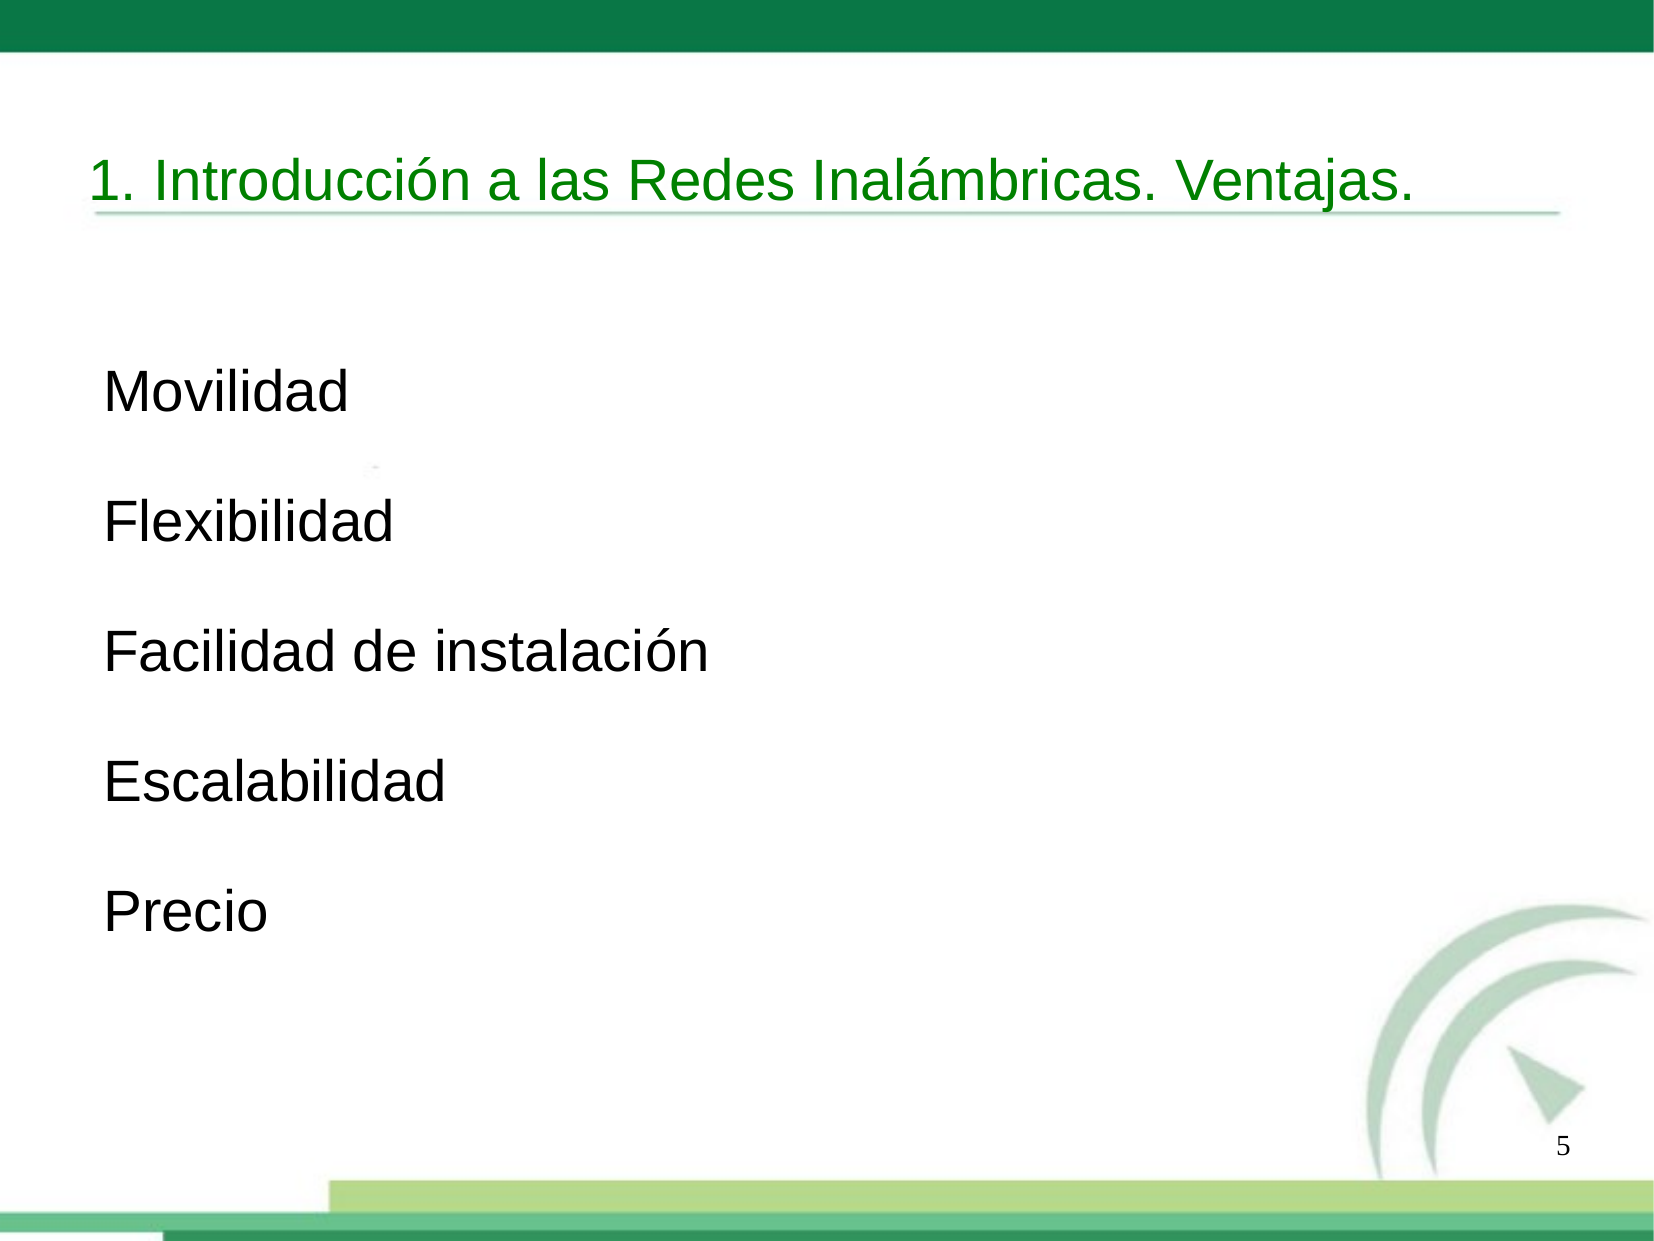

1. Introducción a las Redes Inalámbricas. Ventajas.
Movilidad
Flexibilidad
Facilidad de instalación
Escalabilidad
Precio
#
5